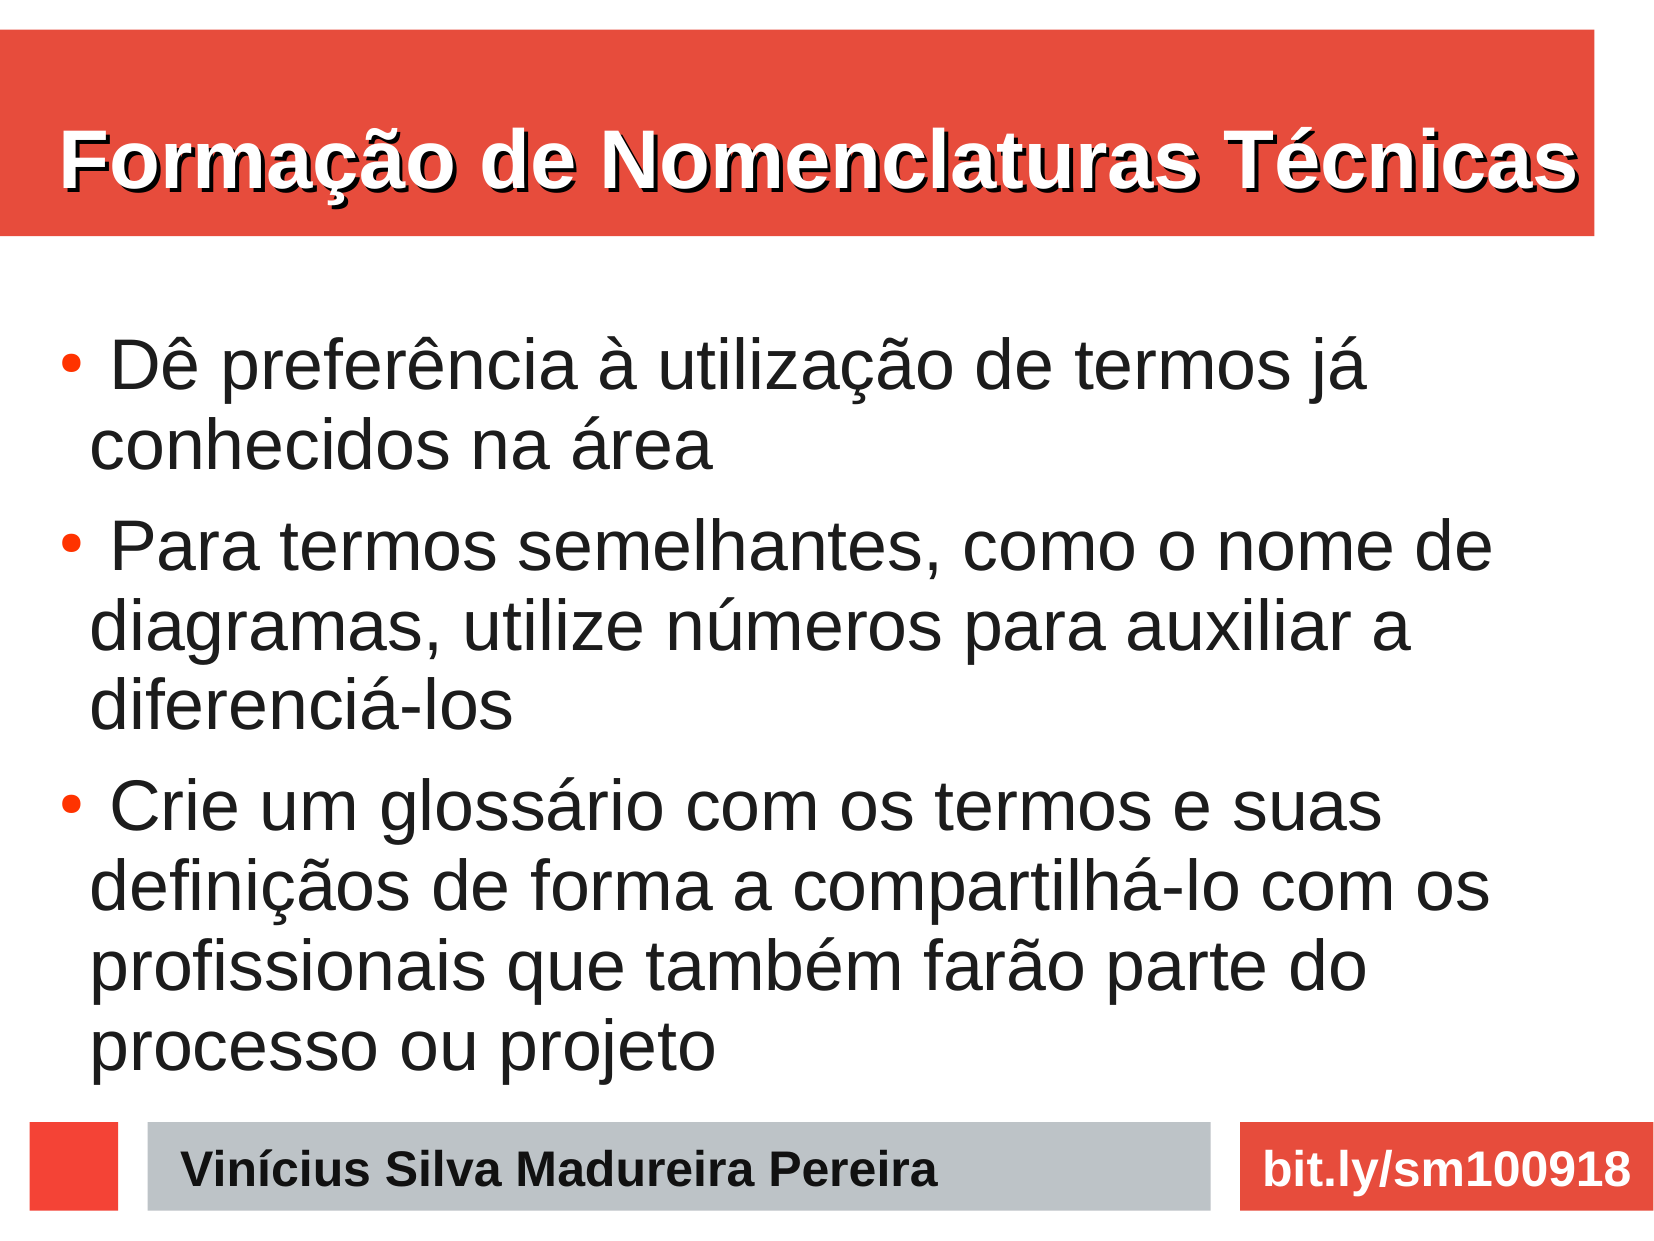

# Formação de Nomenclaturas Técnicas
 Dê preferência à utilização de termos já conhecidos na área
 Para termos semelhantes, como o nome de diagramas, utilize números para auxiliar a diferenciá-los
 Crie um glossário com os termos e suas definiçãos de forma a compartilhá-lo com os profissionais que também farão parte do processo ou projeto
Vinícius Silva Madureira Pereira
bit.ly/sm100918